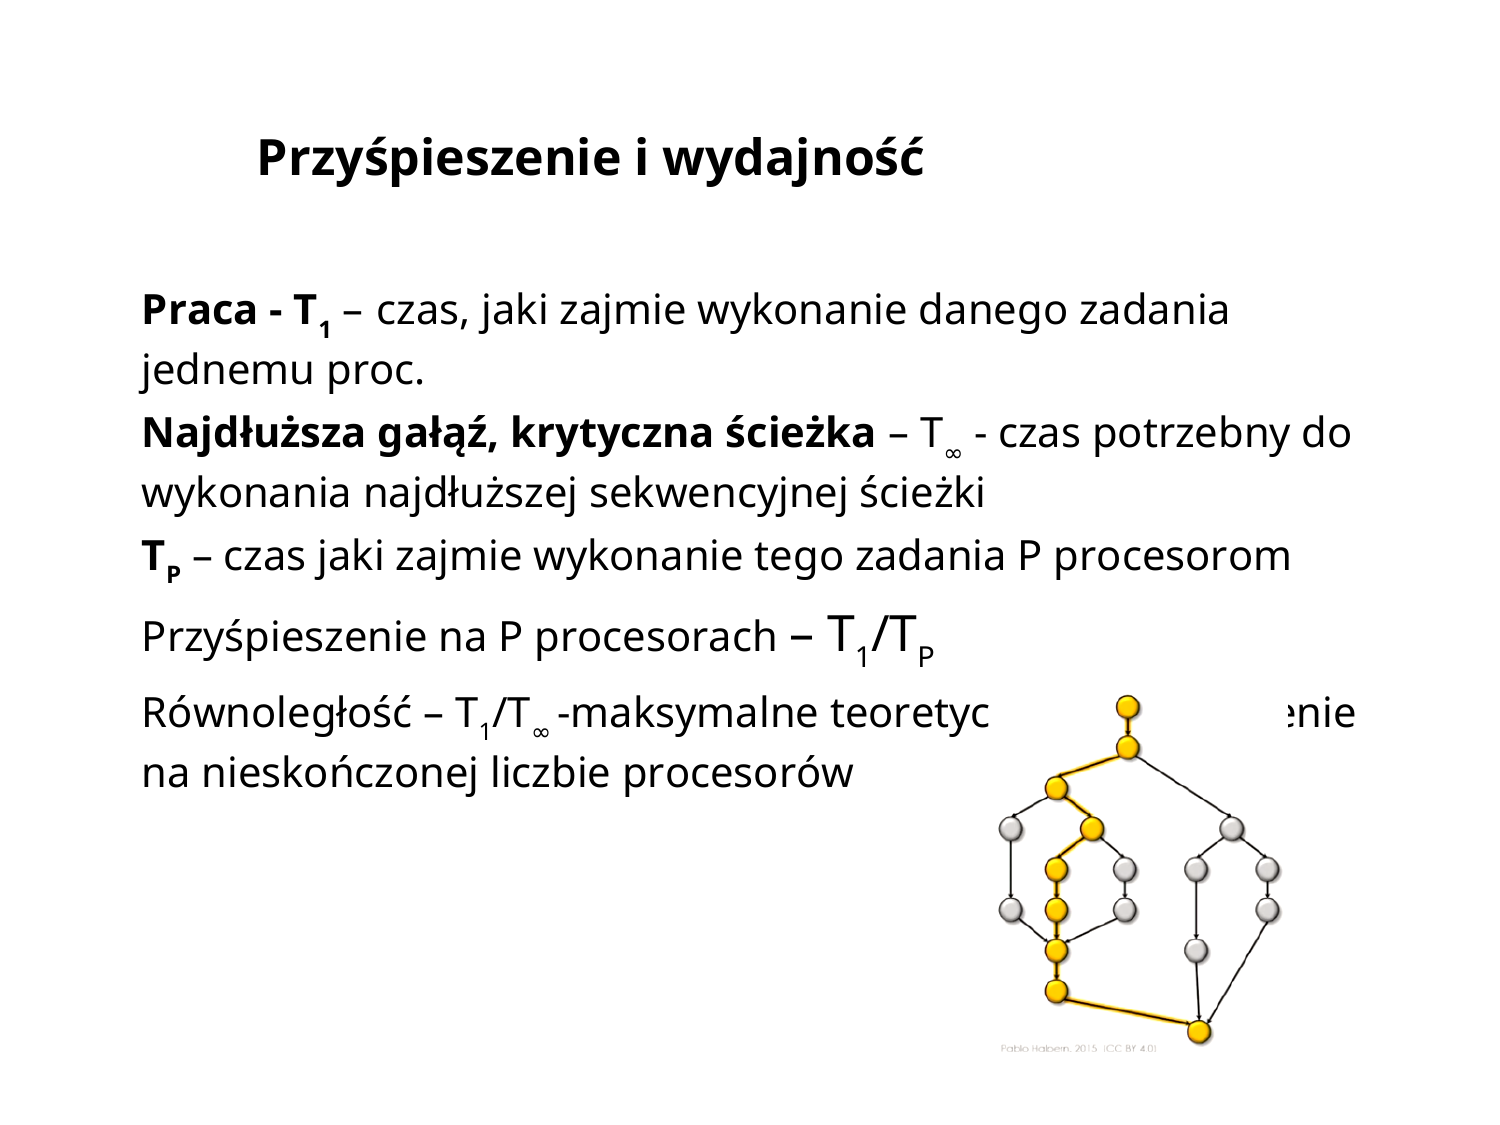

# Przyśpieszenie i wydajność
Praca - T1 – czas, jaki zajmie wykonanie danego zadania jednemu proc.
Najdłuższa gałąź, krytyczna ścieżka – T∞ - czas potrzebny do wykonania najdłuższej sekwencyjnej ścieżki
TP – czas jaki zajmie wykonanie tego zadania P procesorom
Przyśpieszenie na P procesorach – T1/TP
Równoległość – T1/T∞ -maksymalne teoretyczne przyśpieszenie na nieskończonej liczbie procesorów